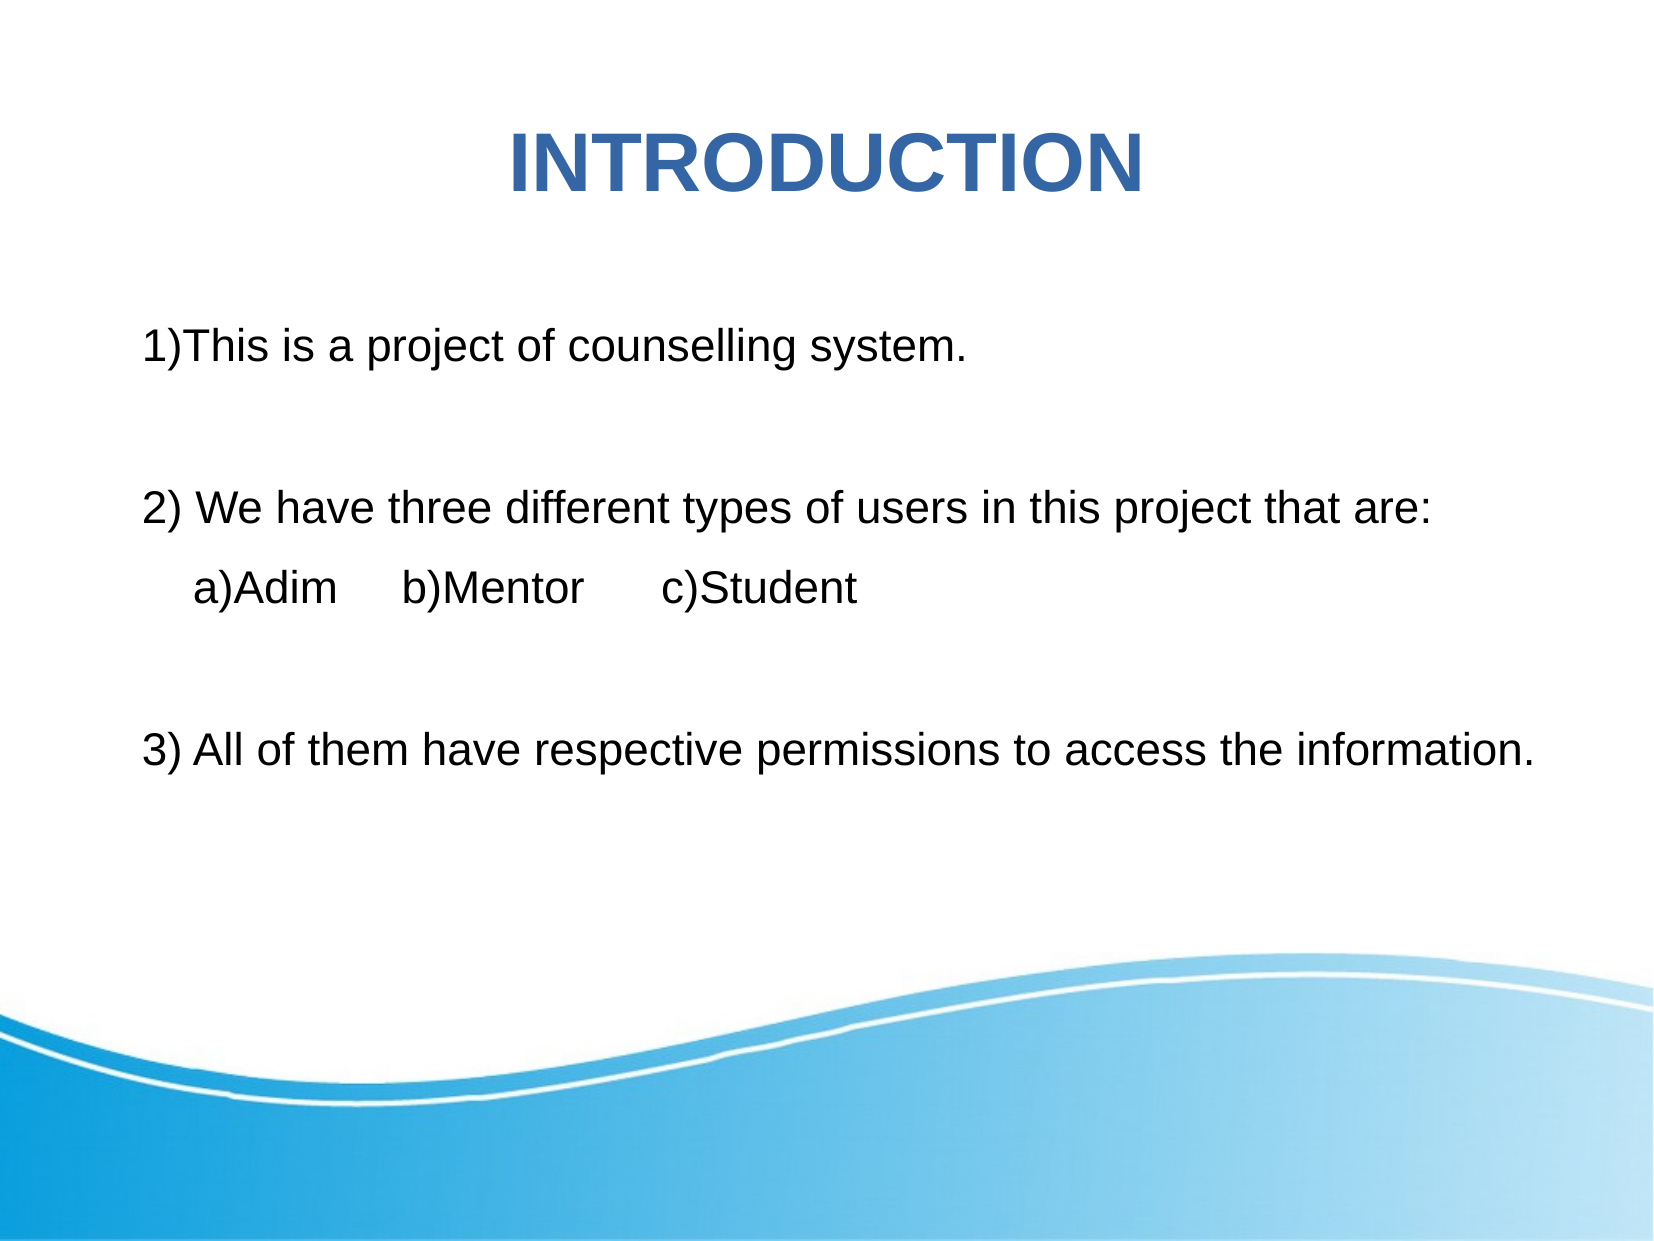

# INTRODUCTION
1)This is a project of counselling system.
2) We have three different types of users in this project that are:
 a)Adim b)Mentor c)Student
3) All of them have respective permissions to access the information.